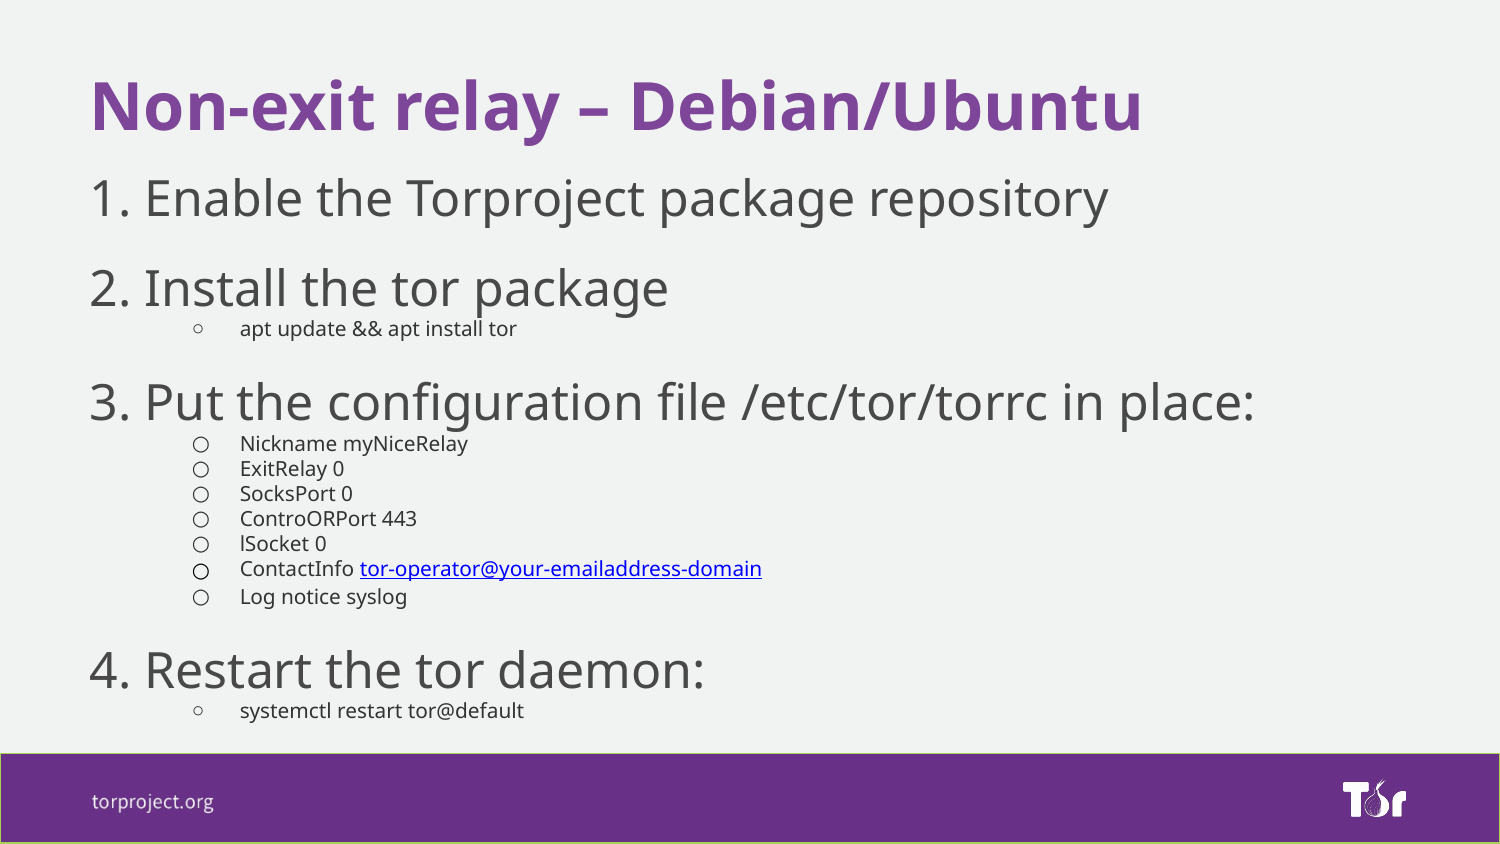

Non-exit relay – Debian/Ubuntu
1. Enable the Torproject package repository
2. Install the tor package
apt update && apt install tor
3. Put the configuration file /etc/tor/torrc in place:
Nickname myNiceRelay
ExitRelay 0
SocksPort 0
ControORPort 443
lSocket 0
ContactInfo tor-operator@your-emailaddress-domain
Log notice syslog
4. Restart the tor daemon:
systemctl restart tor@default